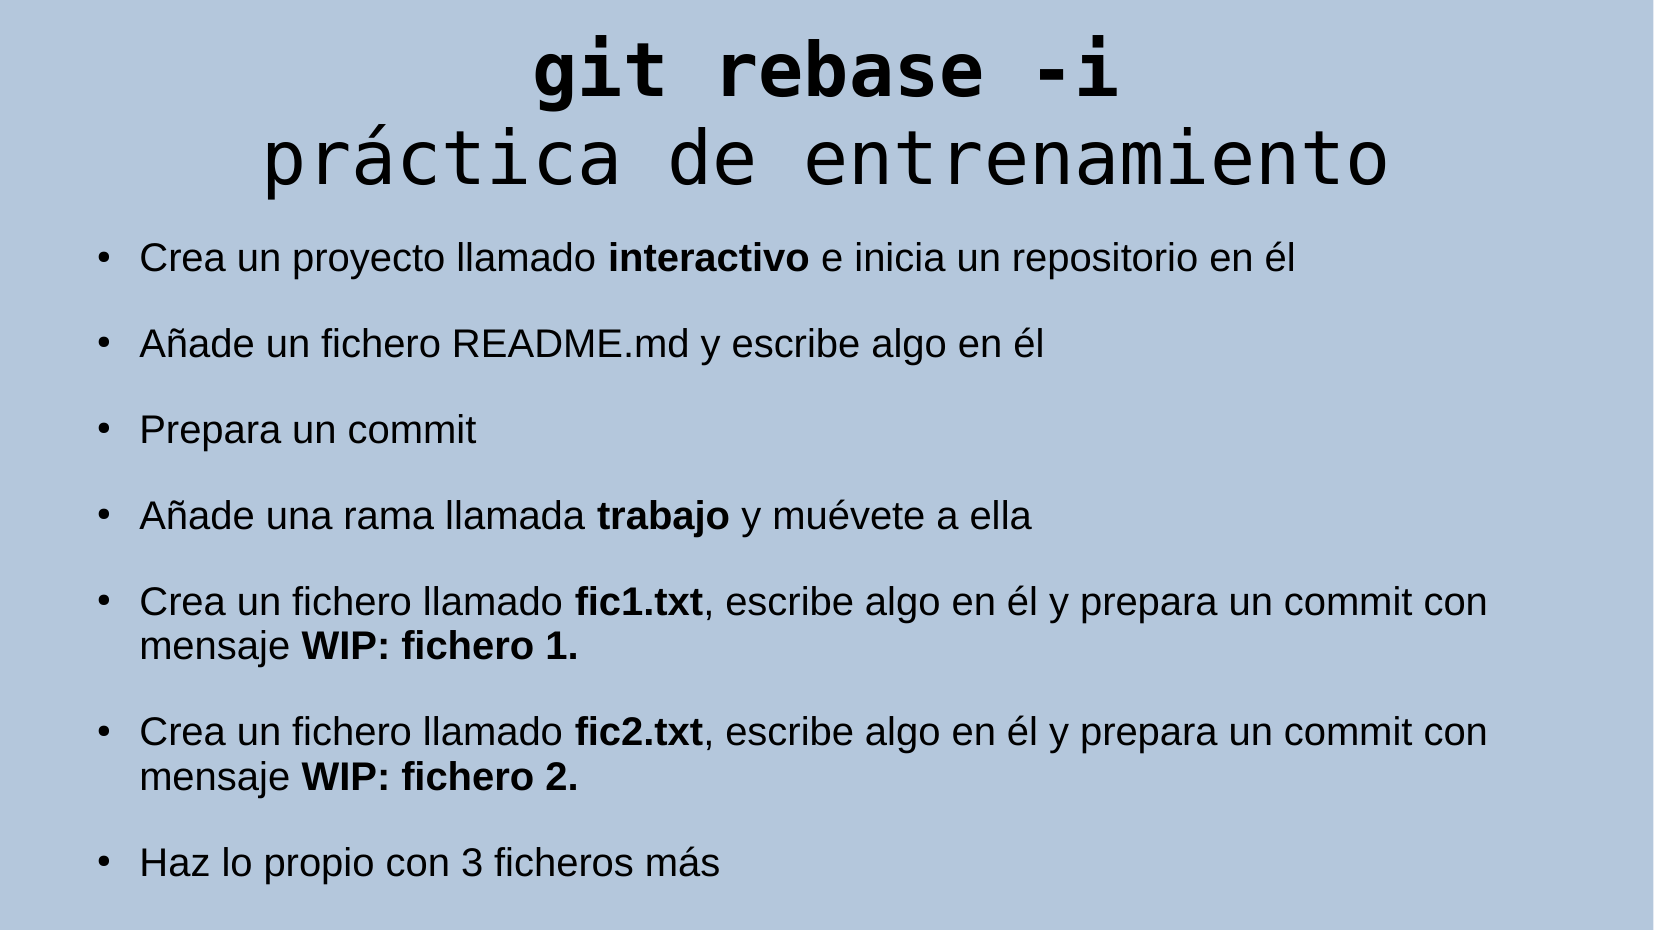

# git rebase -i práctica de entrenamiento
Crea un proyecto llamado interactivo e inicia un repositorio en él
Añade un fichero README.md y escribe algo en él
Prepara un commit
Añade una rama llamada trabajo y muévete a ella
Crea un fichero llamado fic1.txt, escribe algo en él y prepara un commit con mensaje WIP: fichero 1.
Crea un fichero llamado fic2.txt, escribe algo en él y prepara un commit con mensaje WIP: fichero 2.
Haz lo propio con 3 ficheros más